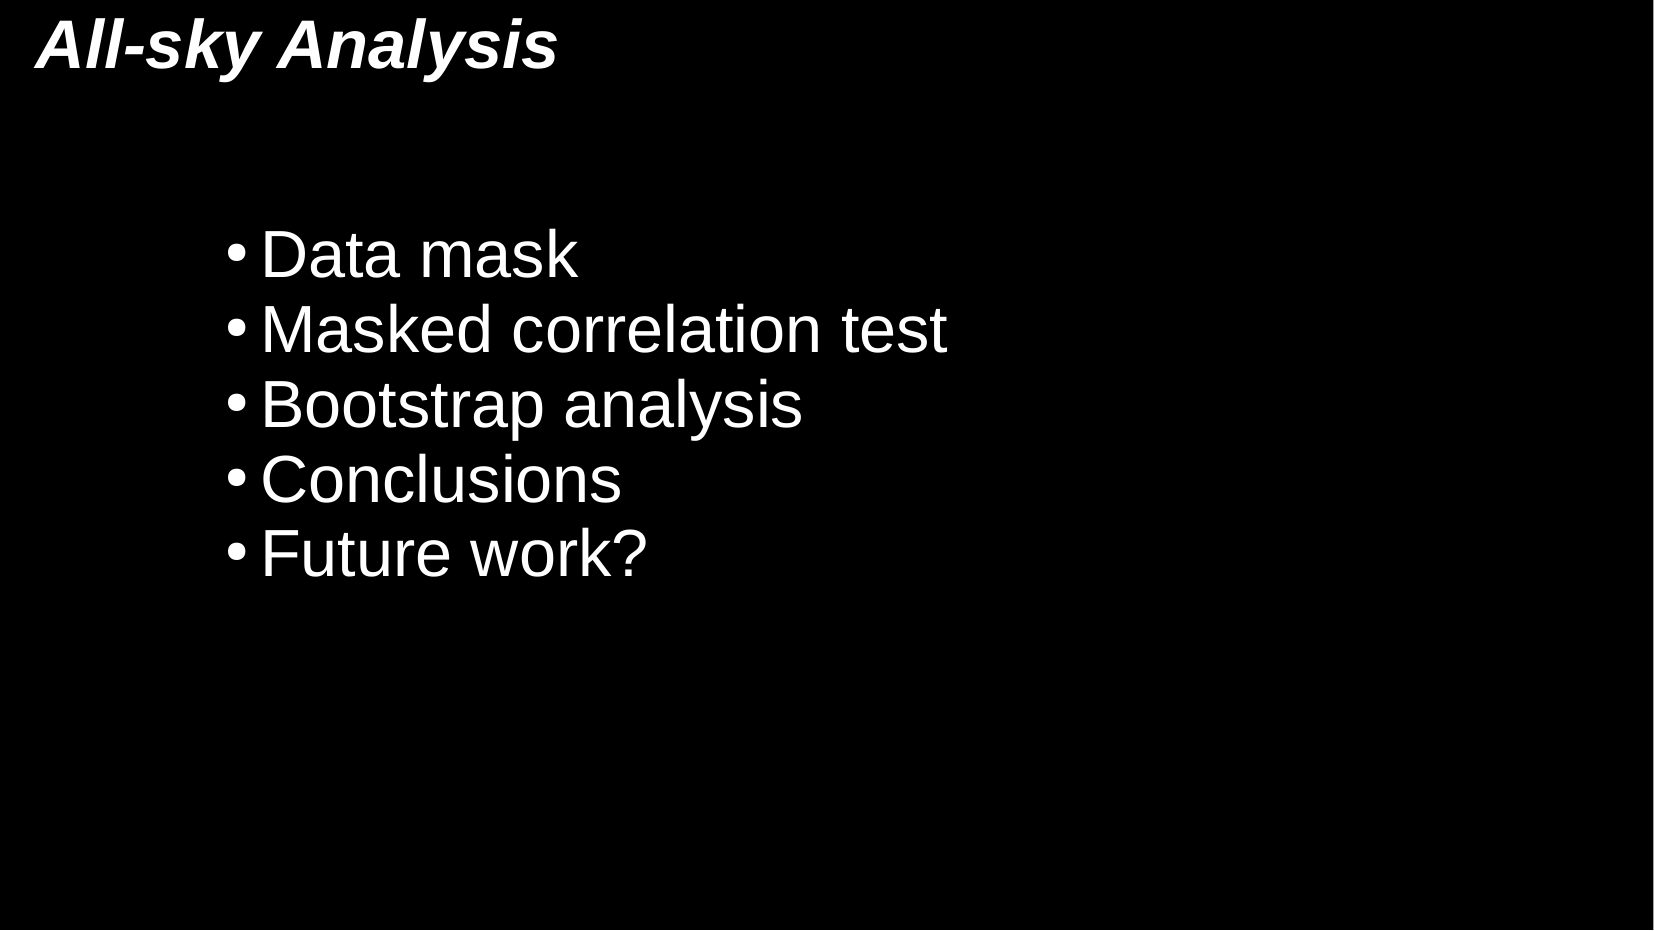

# All-sky Analysis
Data mask
Masked correlation test
Bootstrap analysis
Conclusions
Future work?